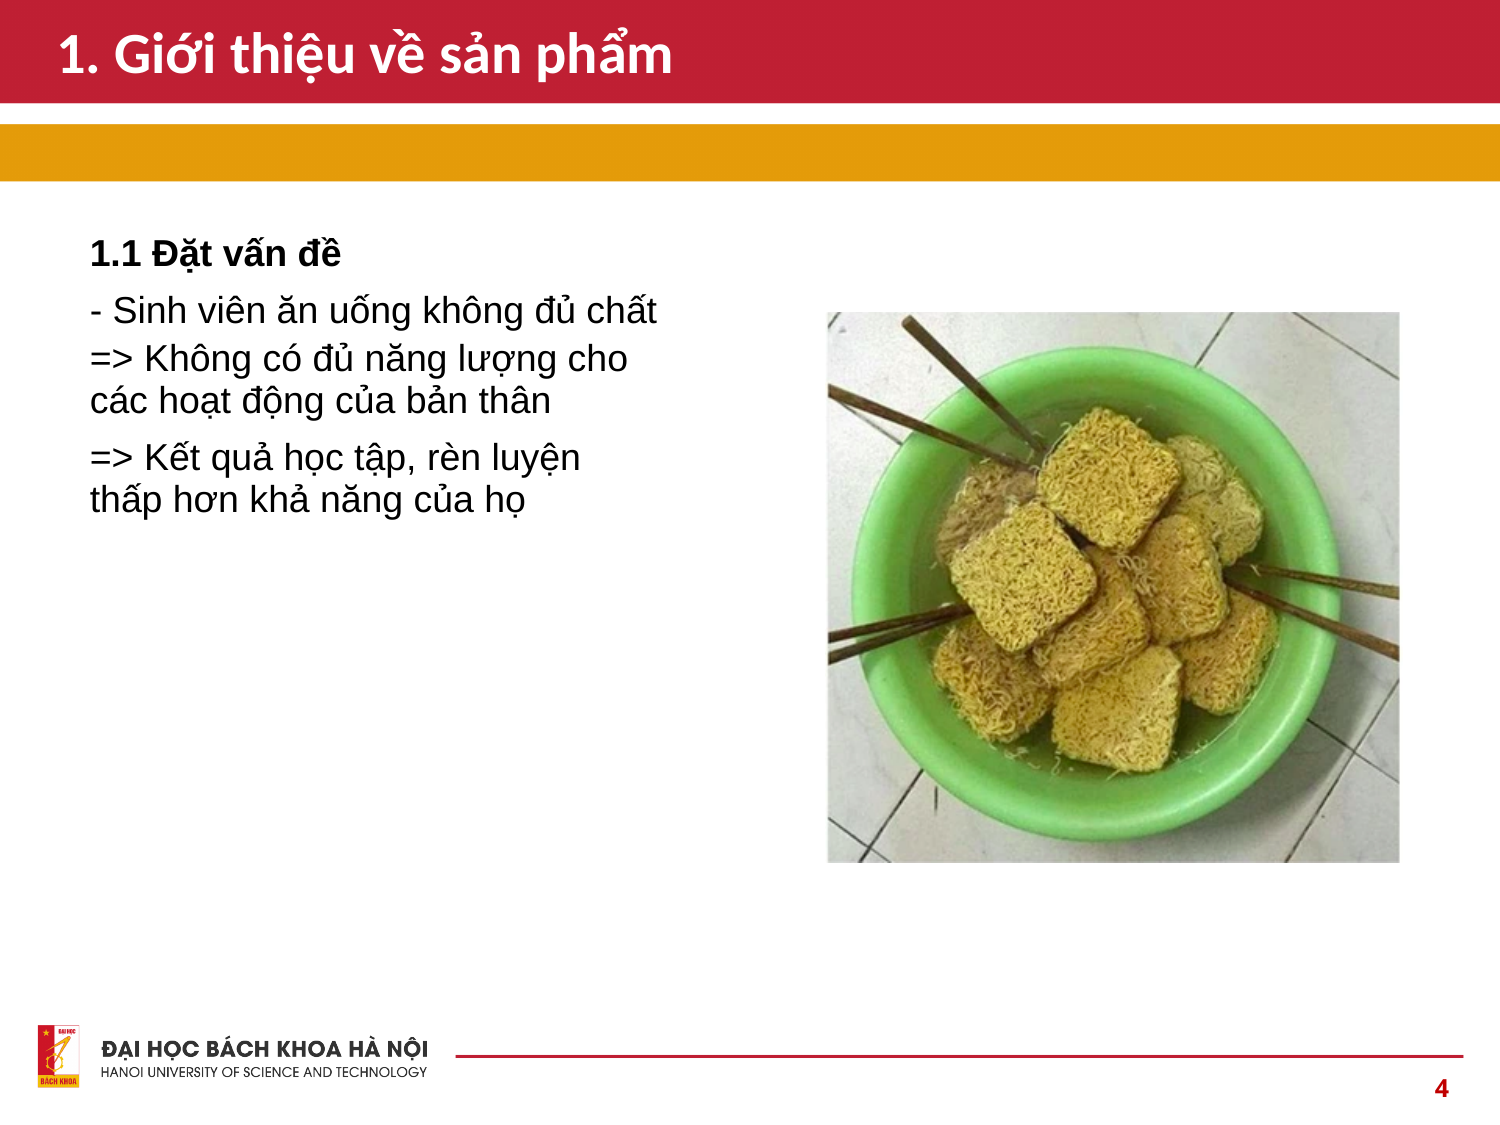

# 1. Giới thiệu về sản phẩm
1.1 Đặt vấn đề
- Sinh viên ăn uống không đủ chất
=> Không có đủ năng lượng cho các hoạt động của bản thân
=> Kết quả học tập, rèn luyện thấp hơn khả năng của họ